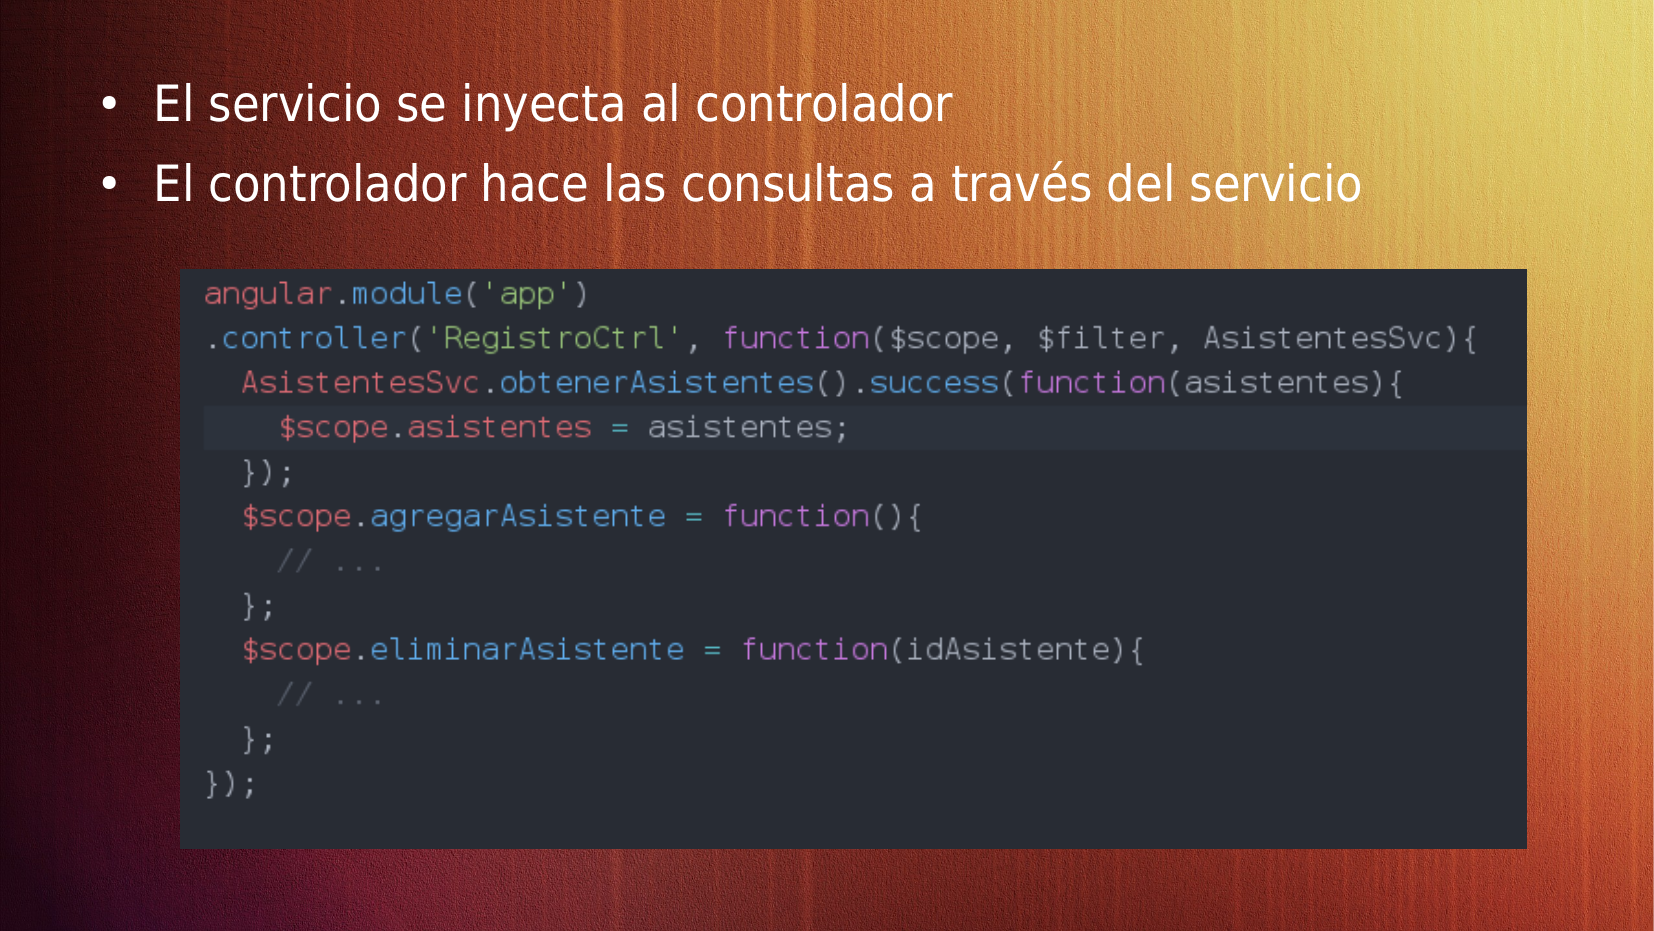

# El servicio se inyecta al controlador
El controlador hace las consultas a través del servicio